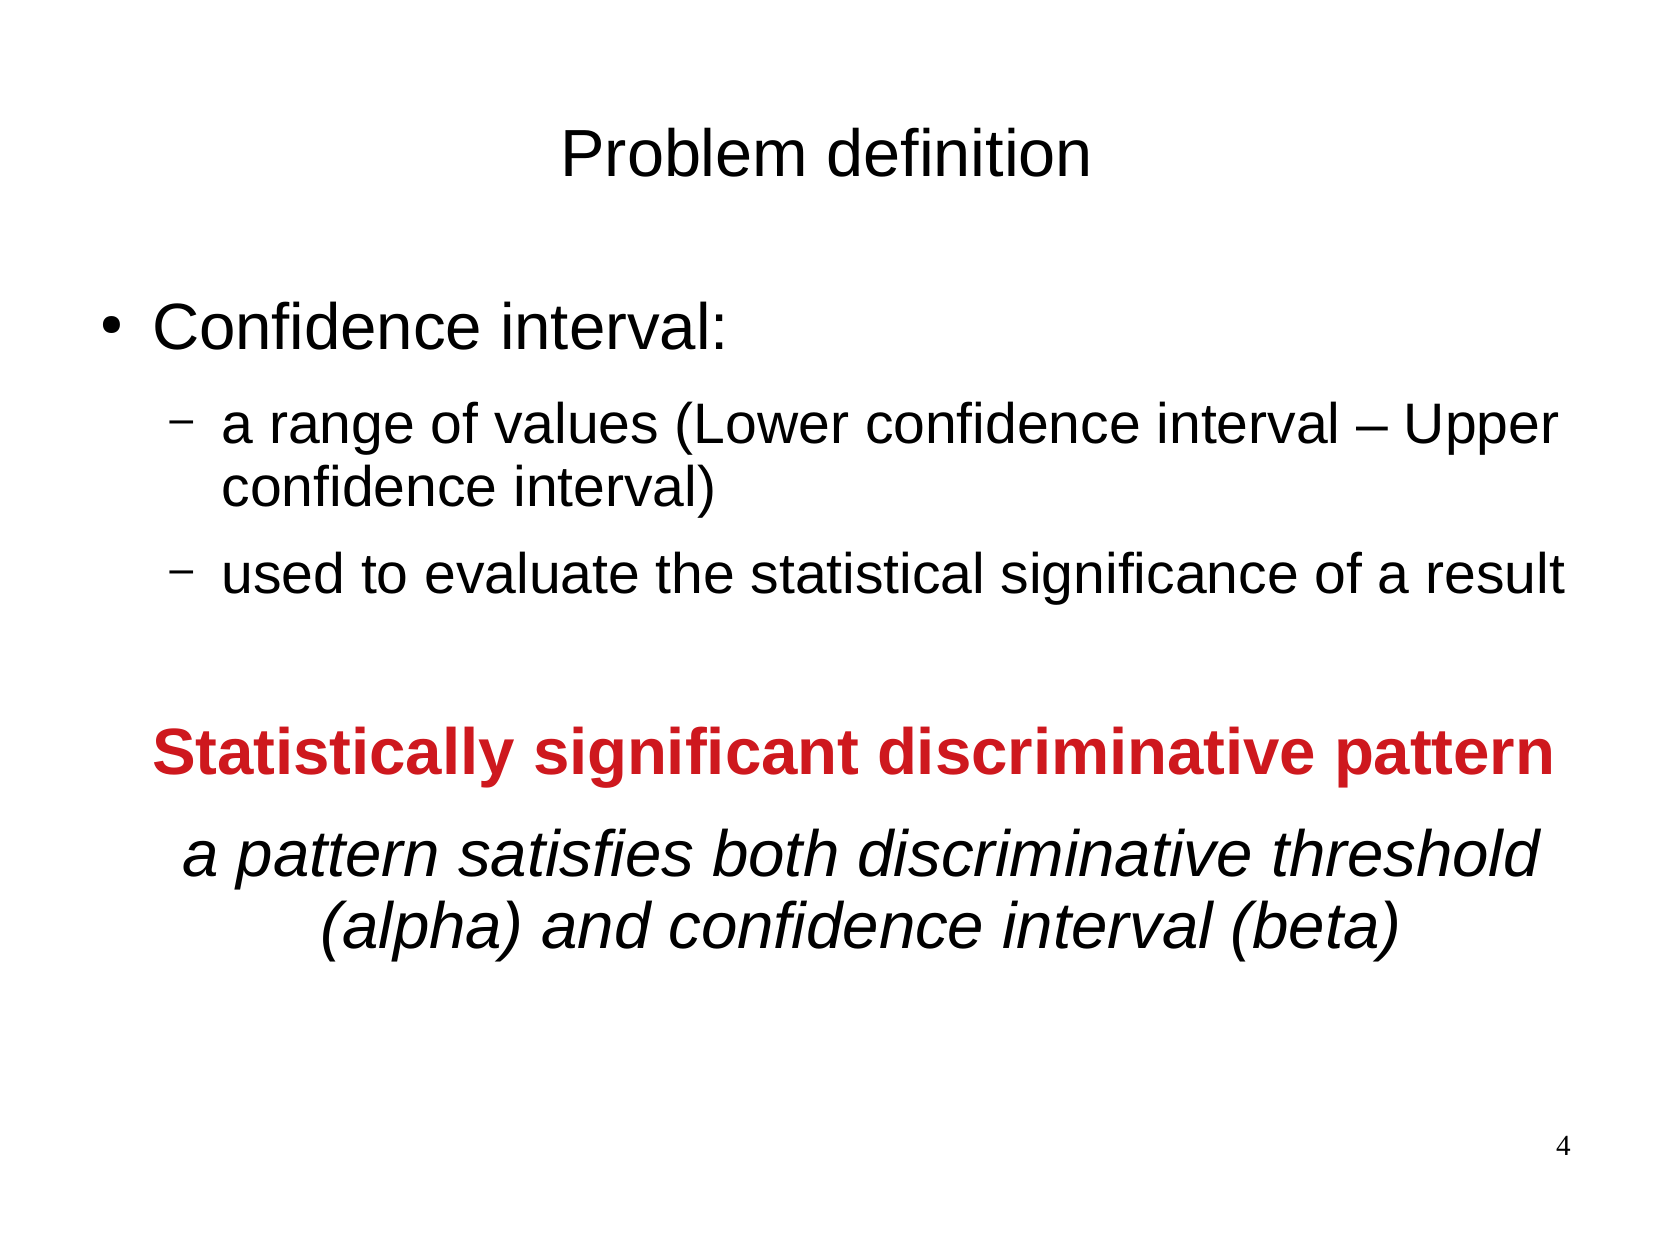

Problem definition
# Confidence interval:
a range of values (Lower confidence interval – Upper confidence interval)
used to evaluate the statistical significance of a result
Statistically significant discriminative pattern
a pattern satisfies both discriminative threshold (alpha) and confidence interval (beta)
4